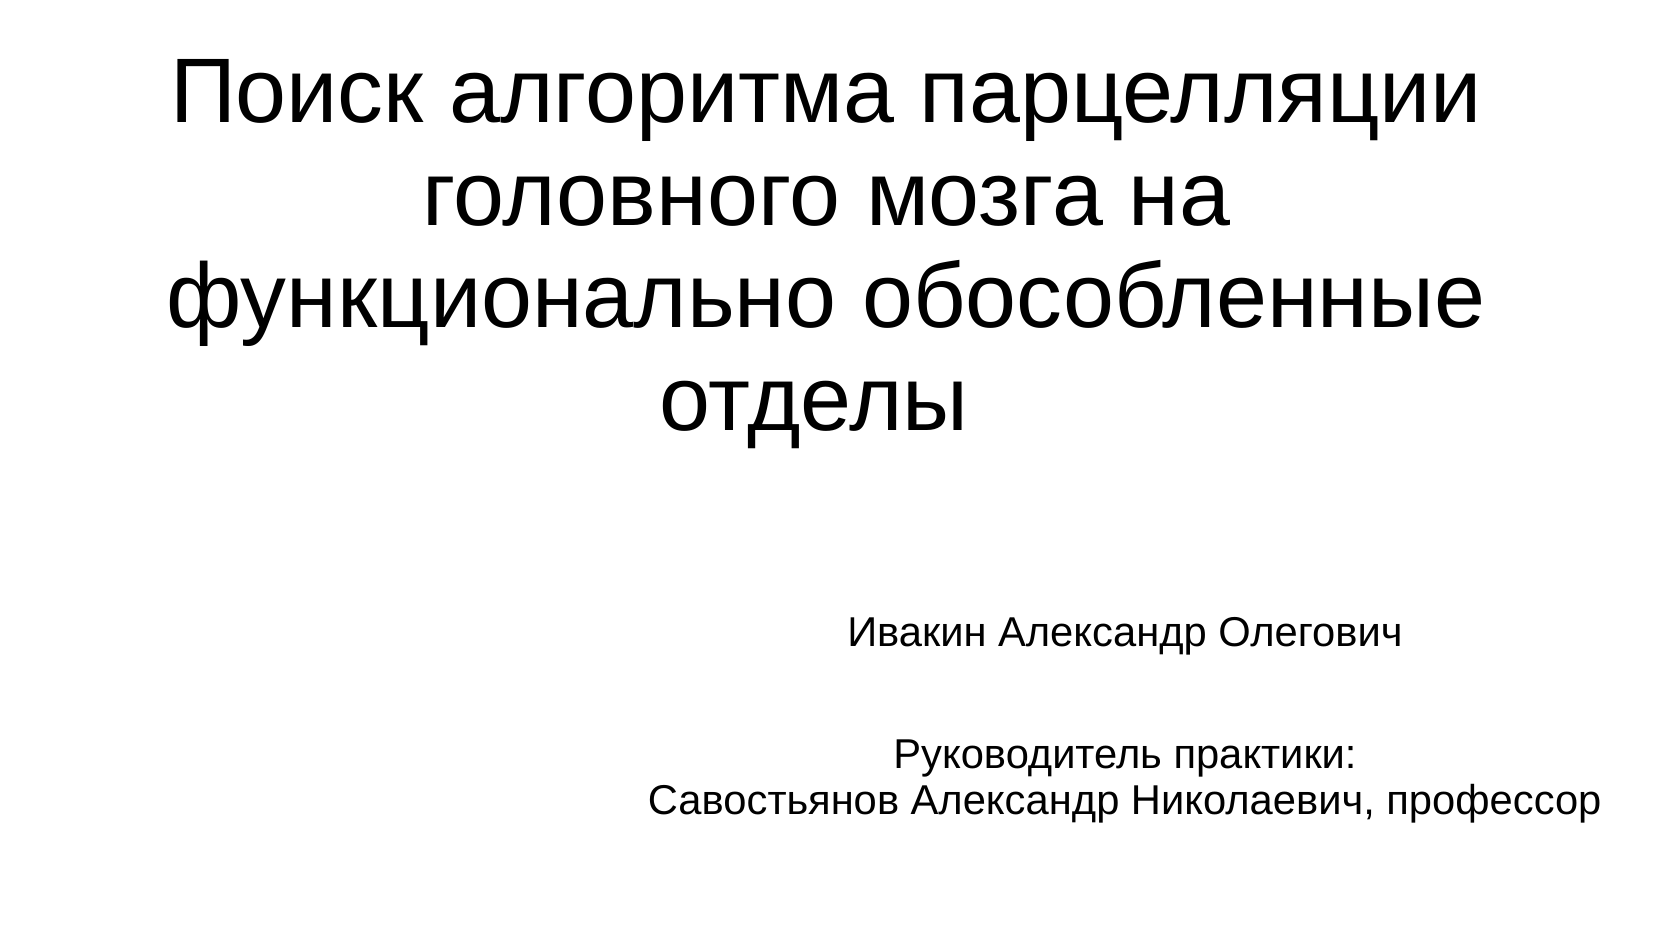

# Поиск алгоритма парцелляции головного мозга на функционально обособленные отделы
Ивакин Александр Олегович
Руководитель практики:
Савостьянов Александр Николаевич, профессор